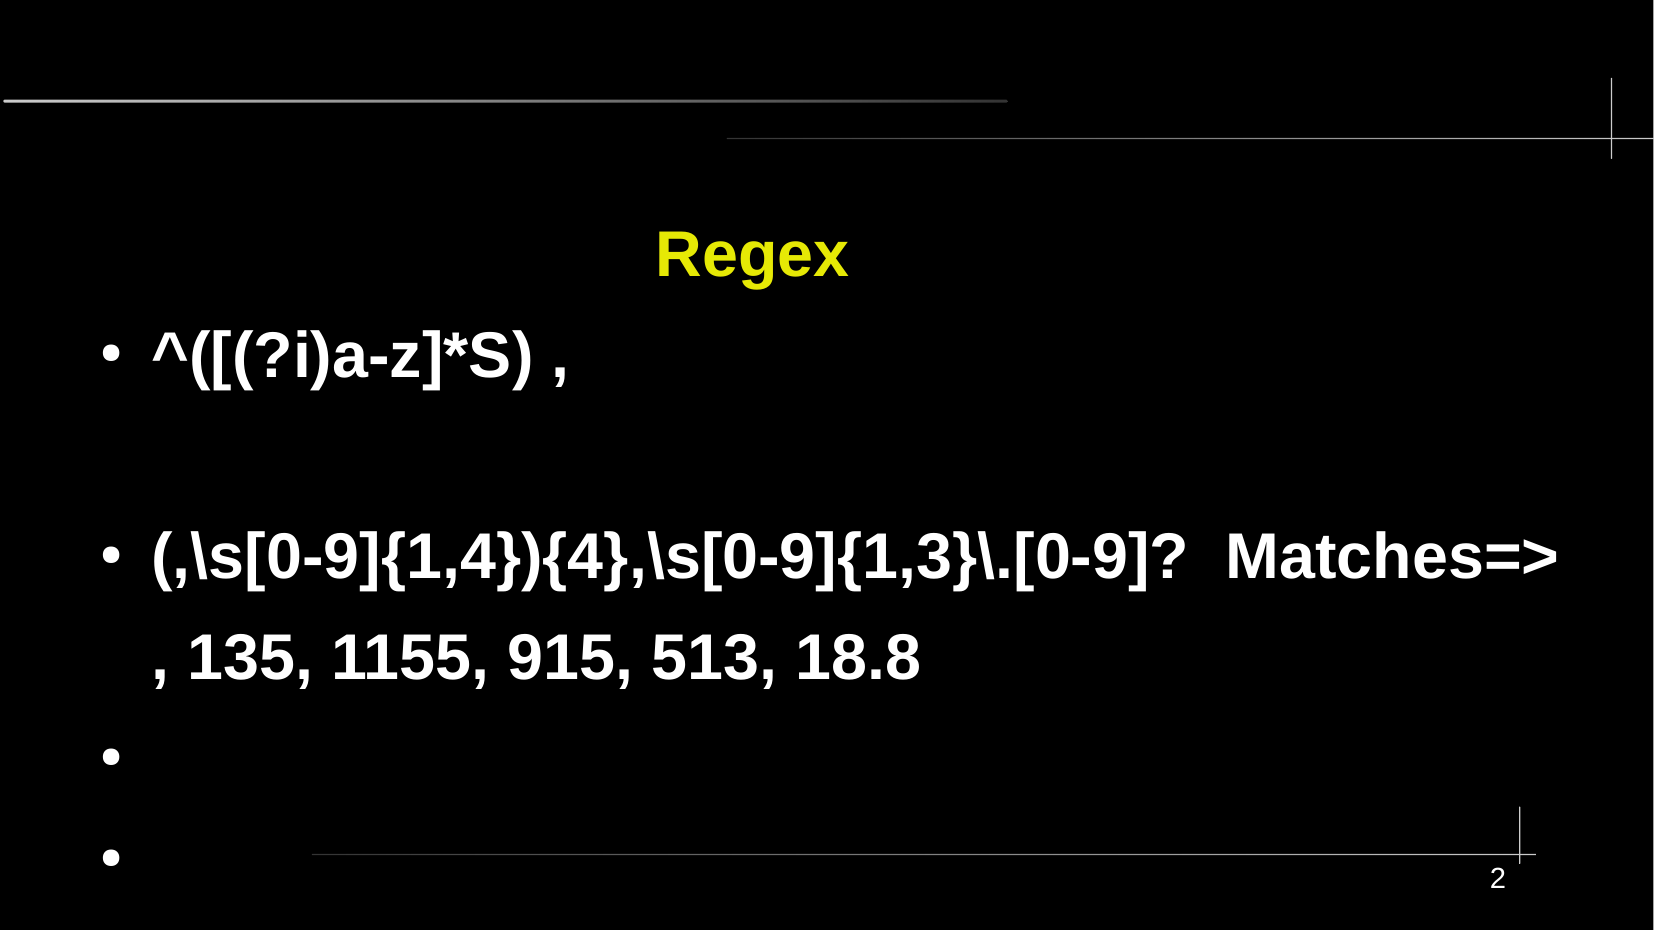

#
 Regex
^([(?i)a-z]*S) ,
(,\s[0-9]{1,4}){4},\s[0-9]{1,3}\.[0-9]? Matches=>
, 135, 1155, 915, 513, 18.8
2